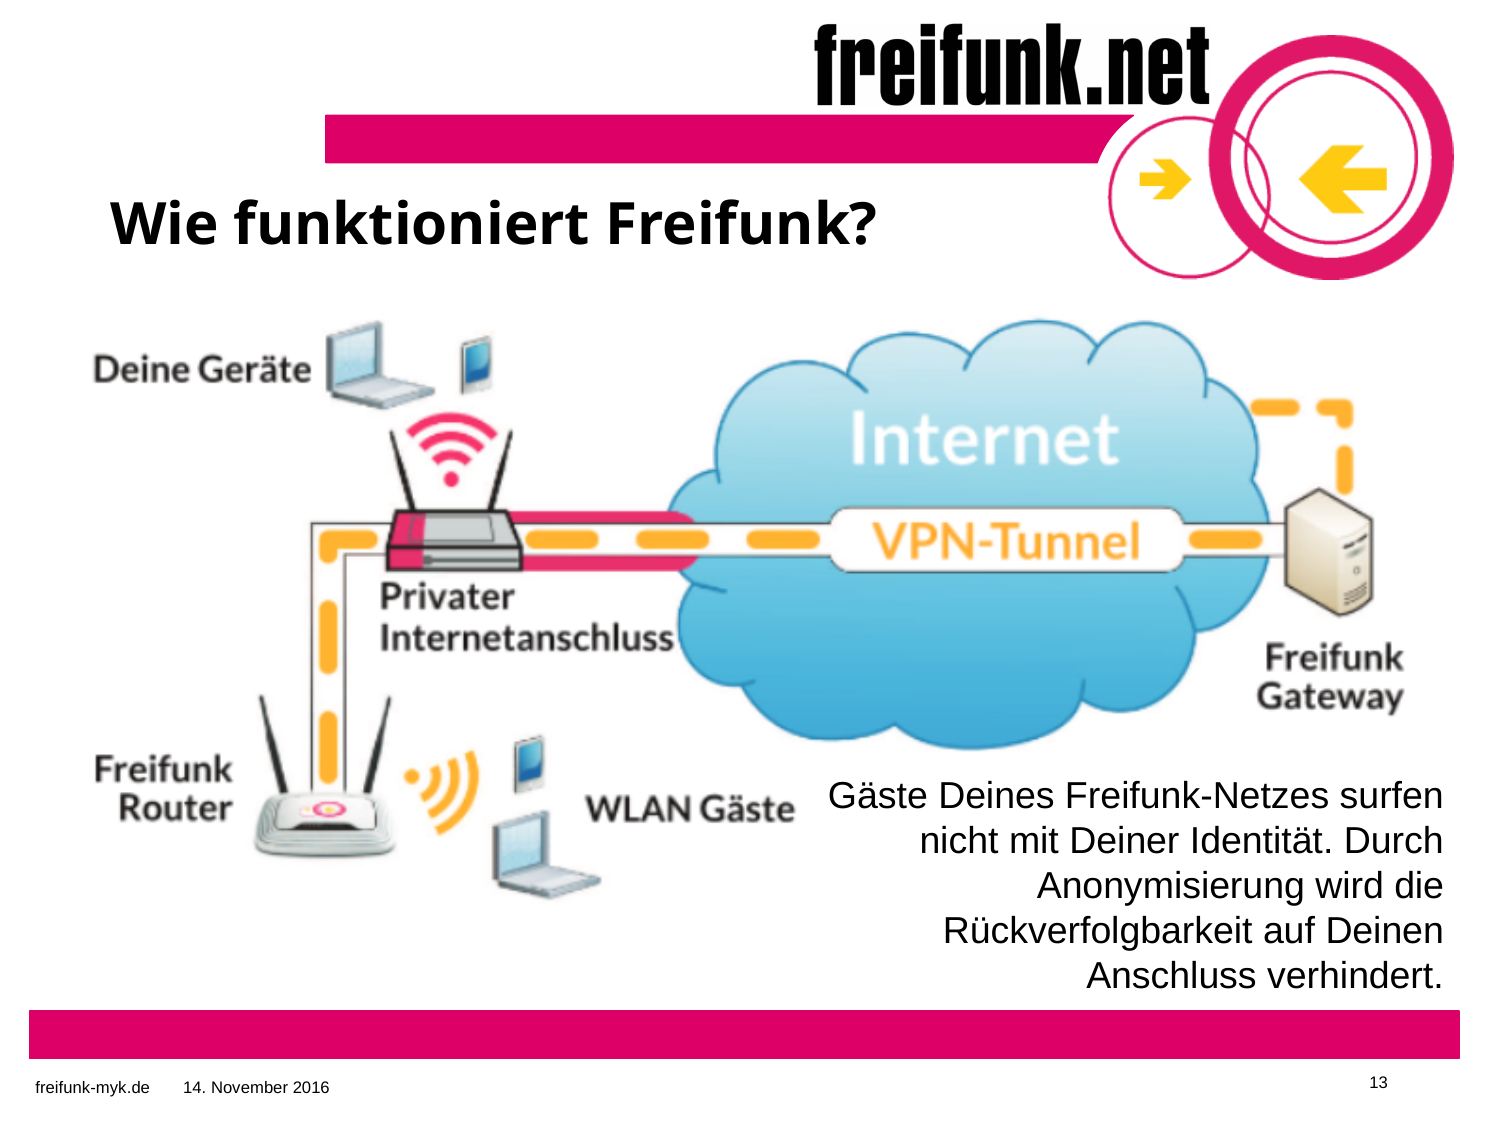

# Wie funktioniert Freifunk?
Gäste Deines Freifunk-Netzes surfen nicht mit Deiner Identität. Durch Anonymisierung wird die Rückverfolgbarkeit auf Deinen Anschluss verhindert.
13
freifunk-myk.de